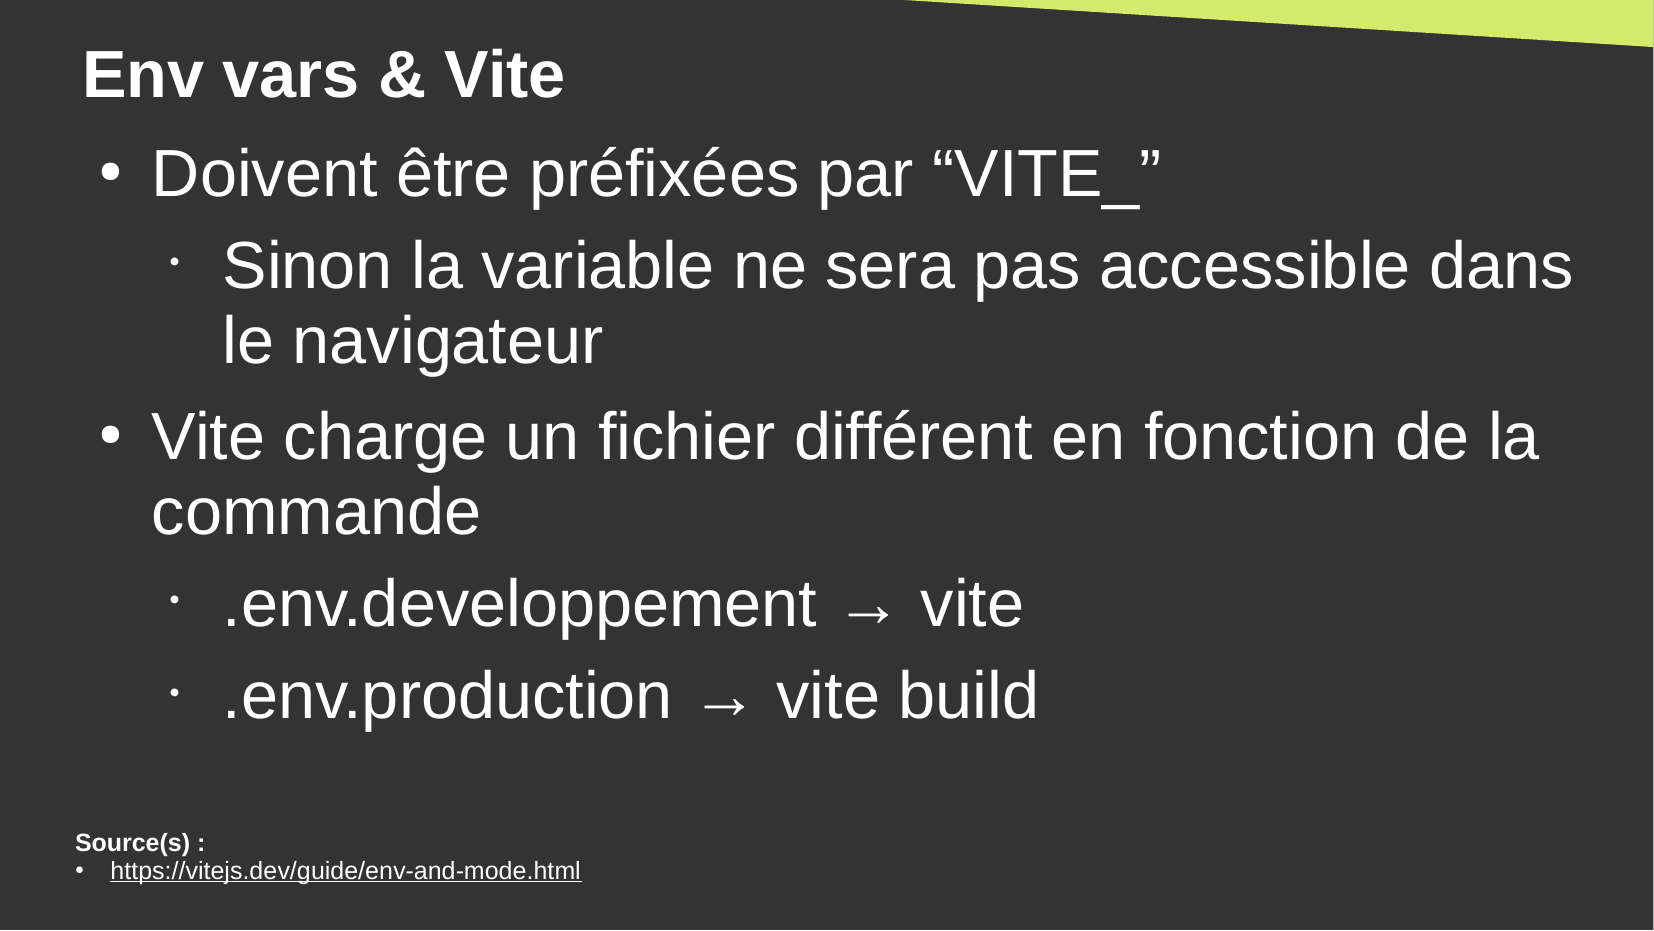

# Env vars & Vite
Doivent être préfixées par “VITE_”
Sinon la variable ne sera pas accessible dans le navigateur
Vite charge un fichier différent en fonction de la commande
.env.developpement → vite
.env.production → vite build
Source(s) :
https://vitejs.dev/guide/env-and-mode.html